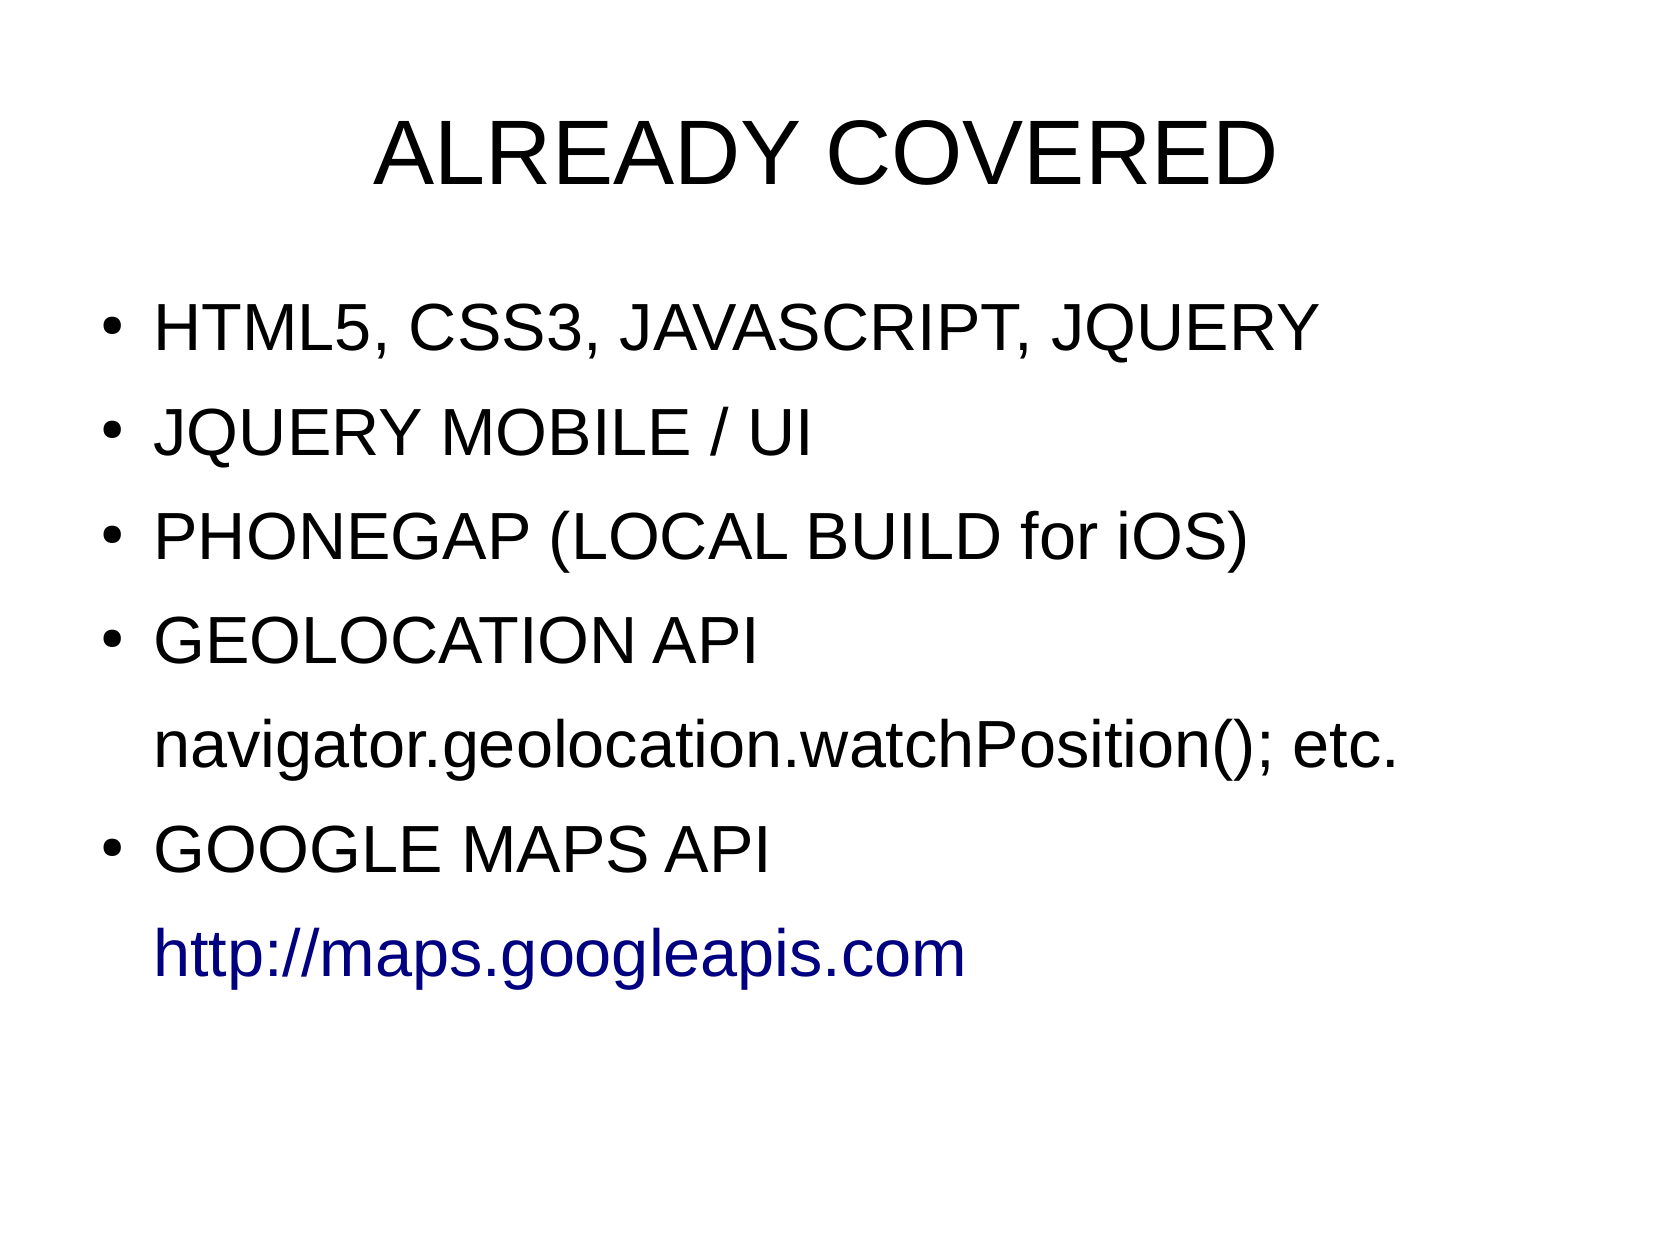

# ALREADY COVERED
HTML5, CSS3, JAVASCRIPT, JQUERY
JQUERY MOBILE / UI
PHONEGAP (LOCAL BUILD for iOS)
GEOLOCATION API
navigator.geolocation.watchPosition(); etc.
GOOGLE MAPS API
http://maps.googleapis.com